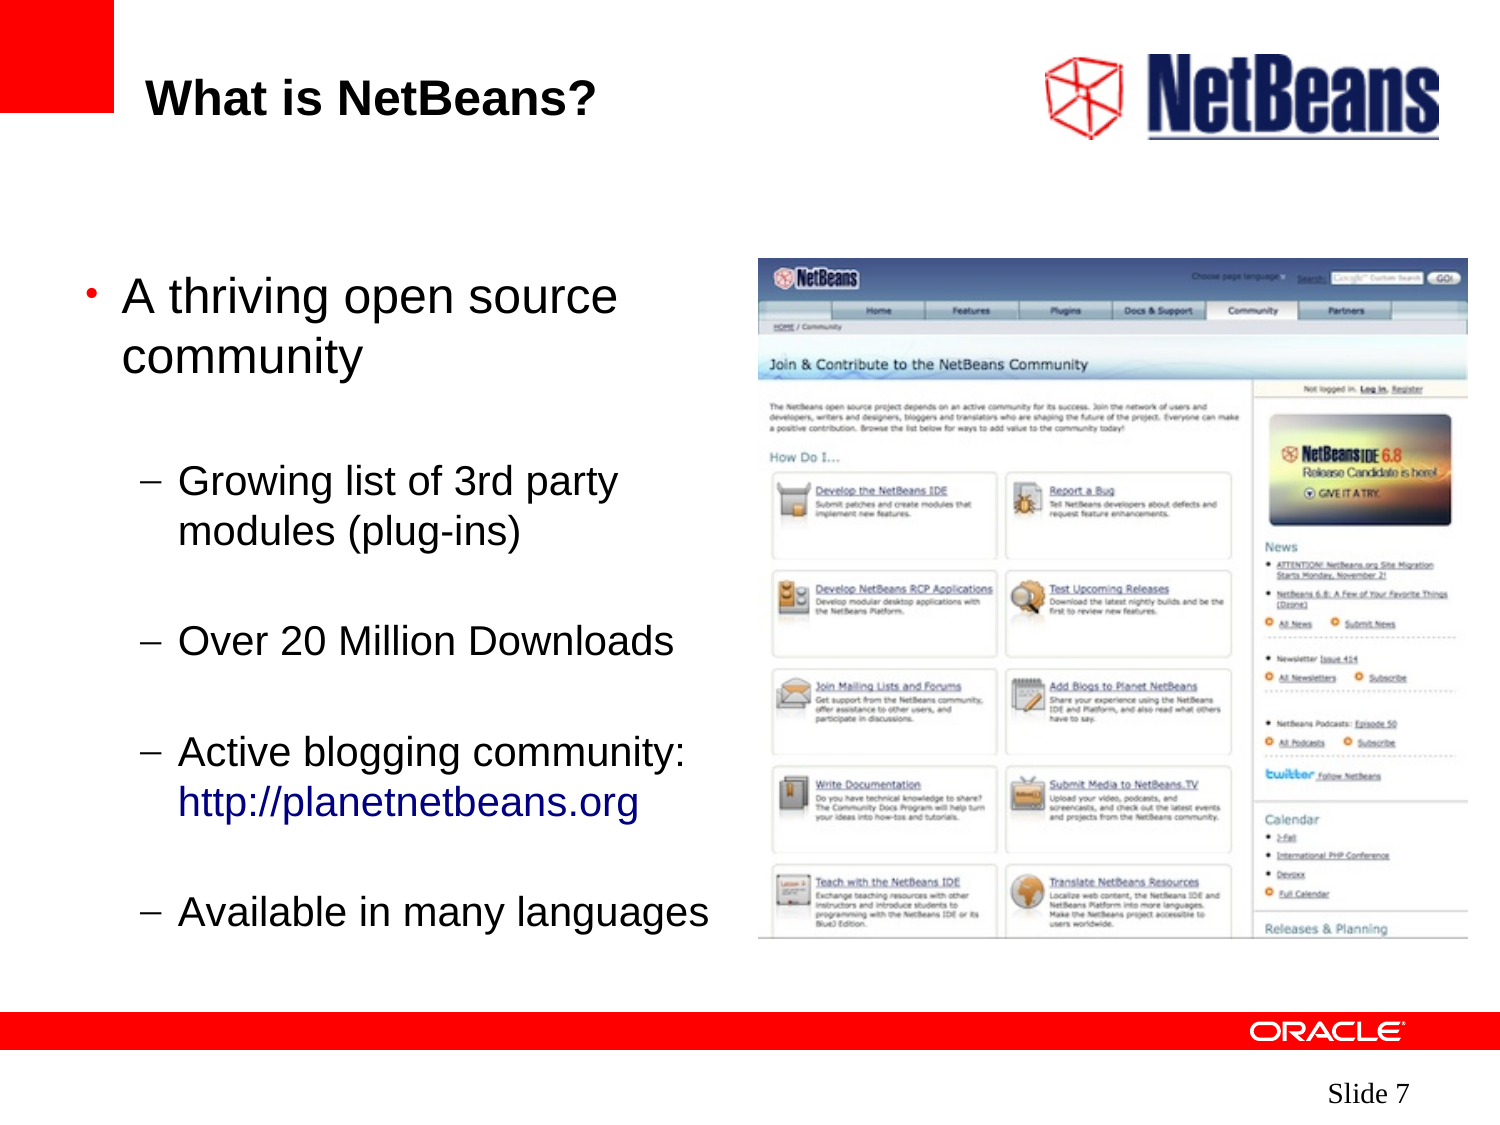

# What is NetBeans?
A thriving open source
community
Growing list of 3rd party
modules (plug-ins)
Over 20 Million Downloads
Active blogging community:
http://planetnetbeans.org
Available in many languages